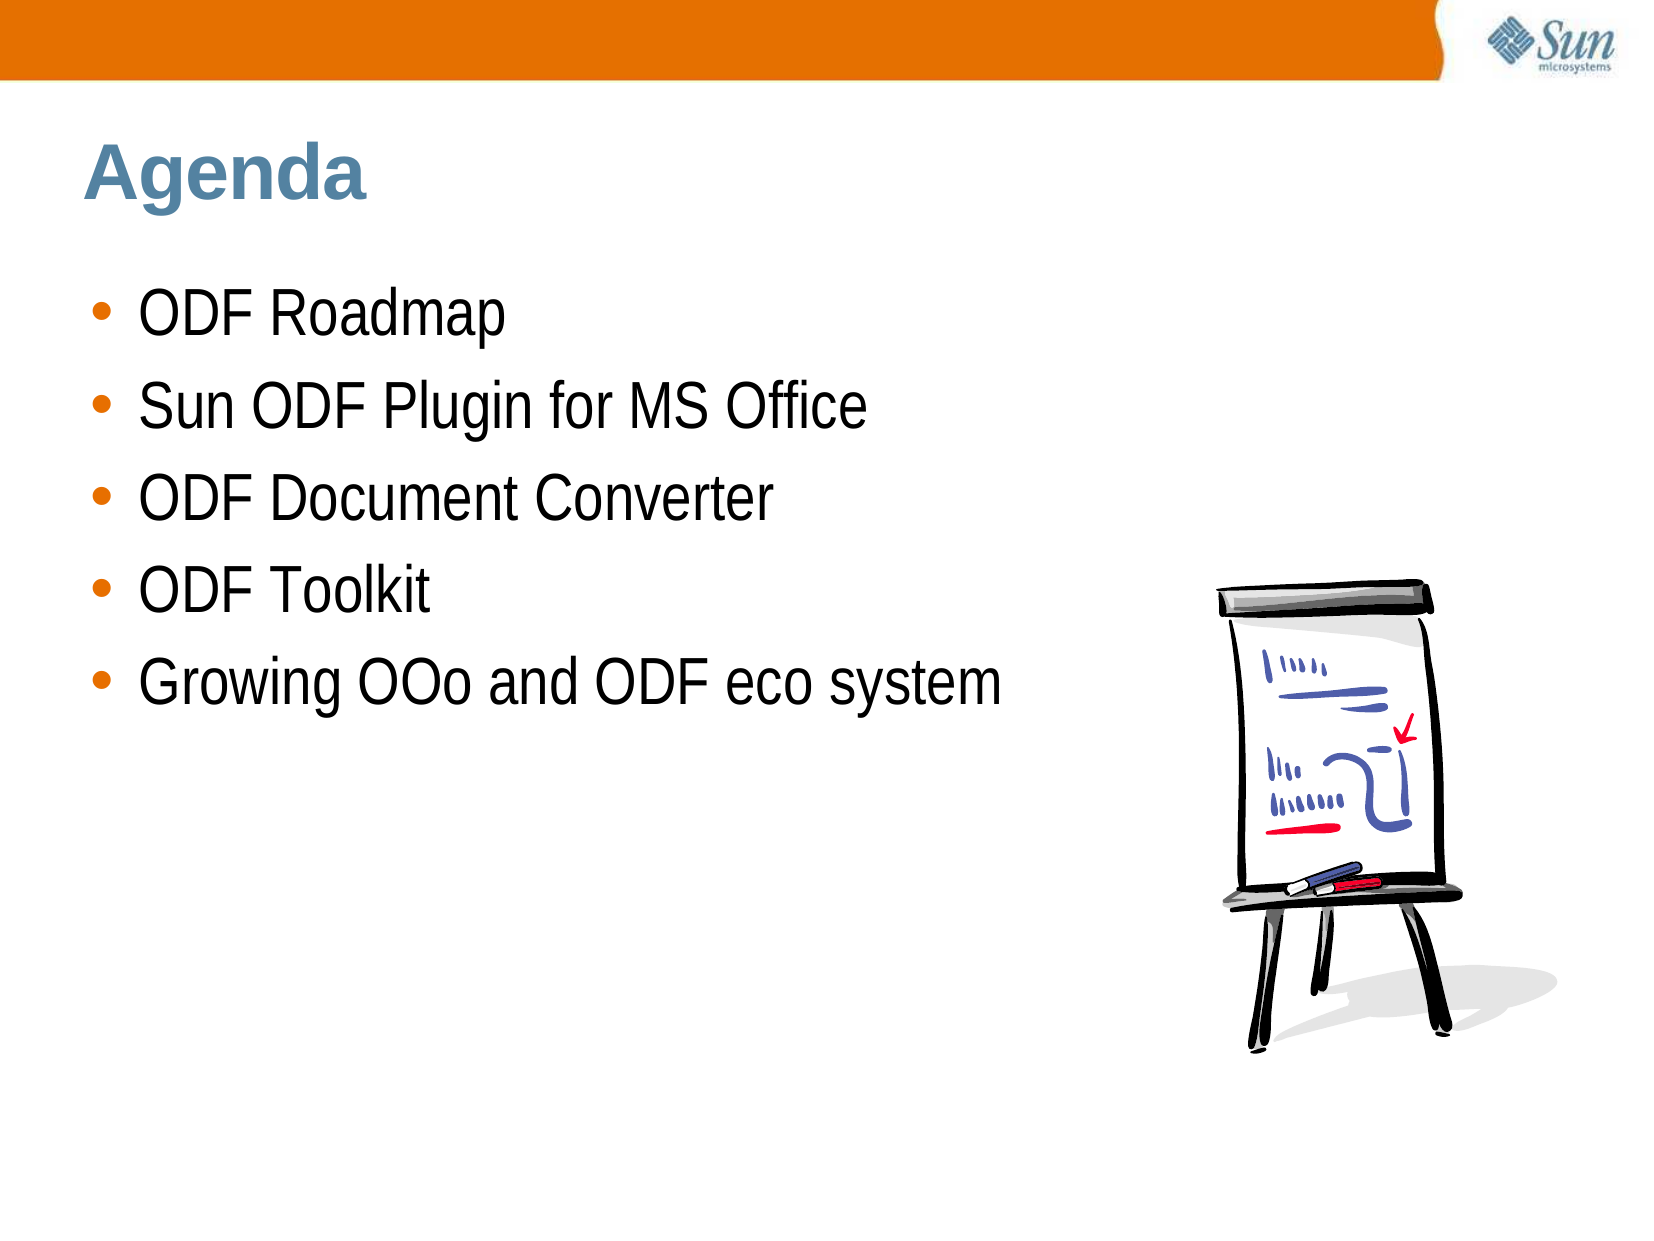

# Agenda
ODF Roadmap
Sun ODF Plugin for MS Office
ODF Document Converter
ODF Toolkit
Growing OOo and ODF eco system